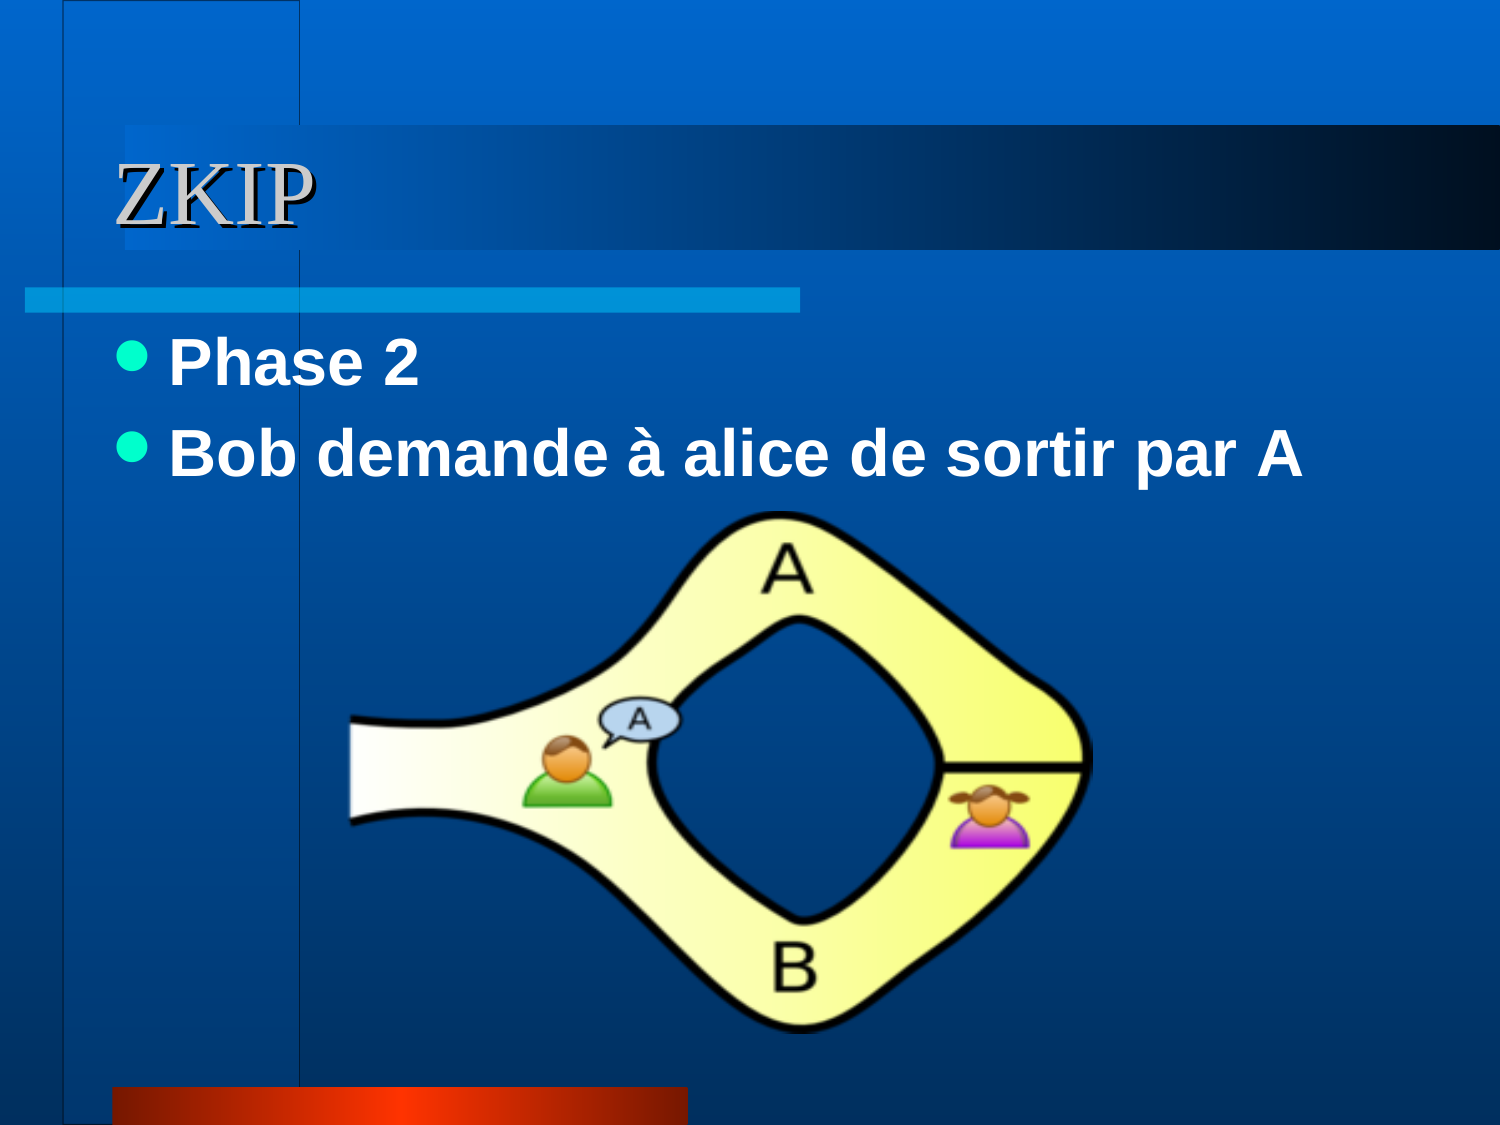

# ZKIP
Phase 2
Bob demande à alice de sortir par A